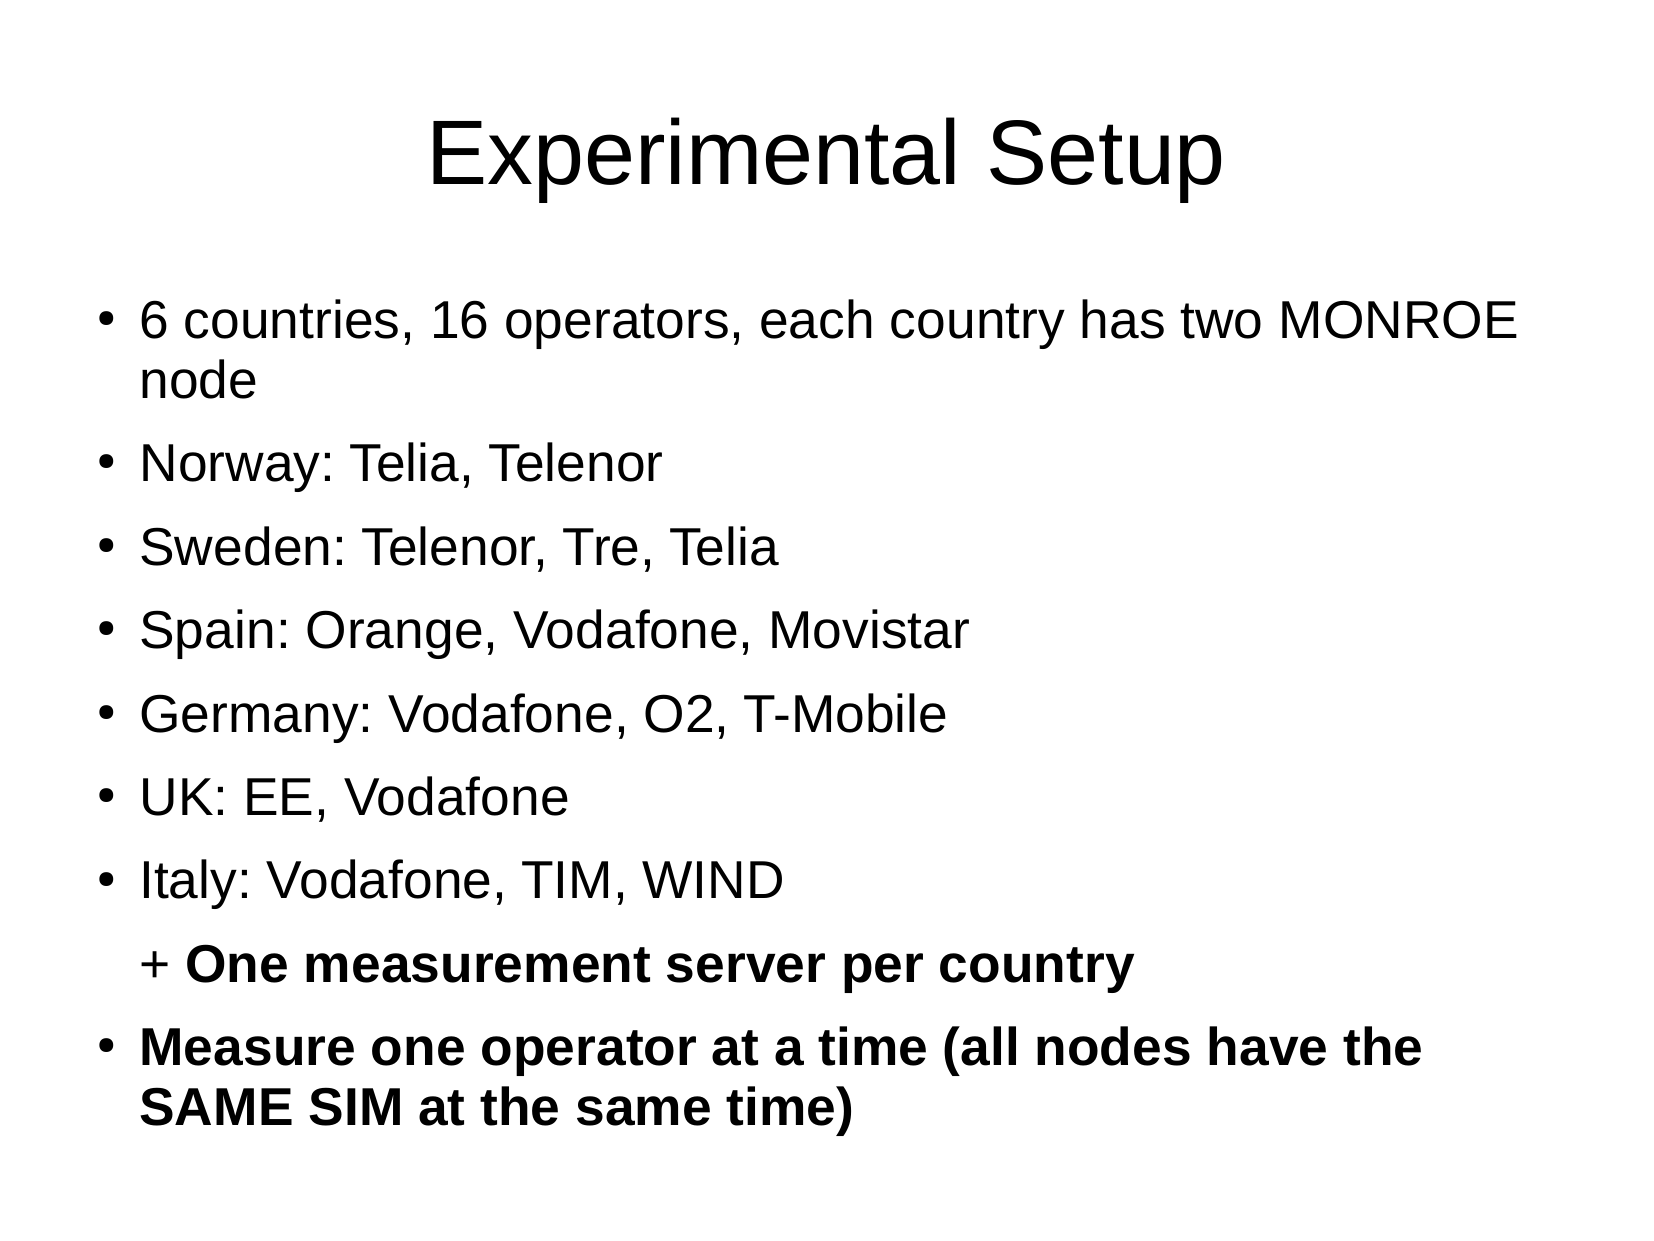

# Experimental Setup
6 countries, 16 operators, each country has two MONROE node
Norway: Telia, Telenor
Sweden: Telenor, Tre, Telia
Spain: Orange, Vodafone, Movistar
Germany: Vodafone, O2, T-Mobile
UK: EE, Vodafone
Italy: Vodafone, TIM, WIND
+ One measurement server per country
Measure one operator at a time (all nodes have the SAME SIM at the same time)